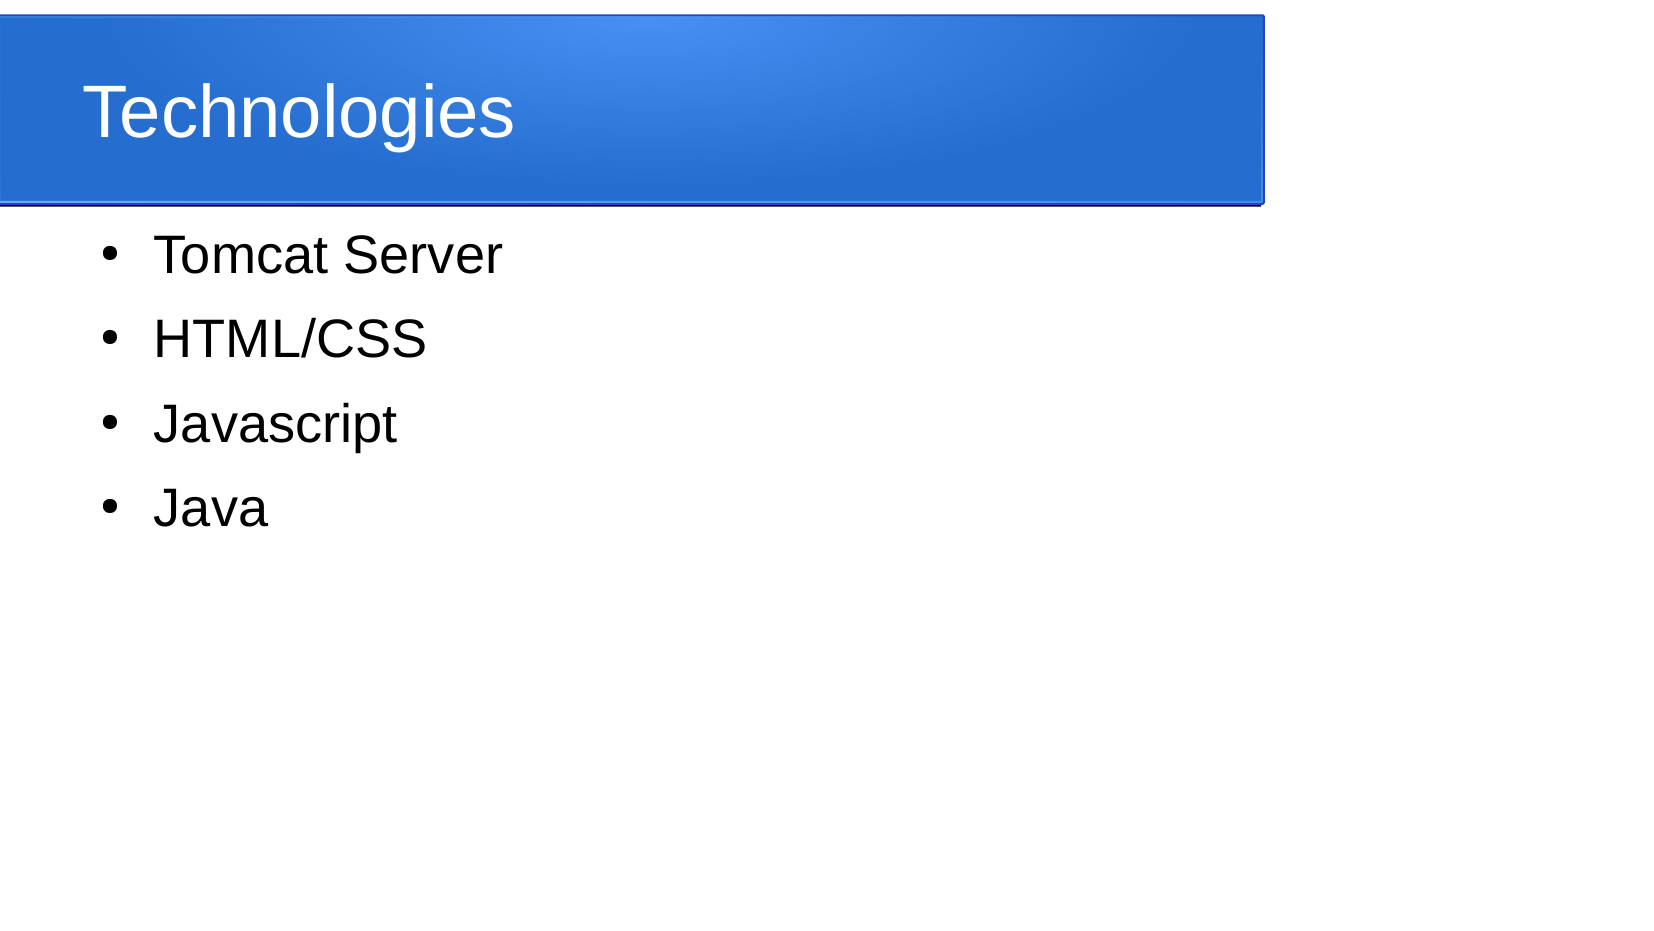

# Technologies
Tomcat Server
HTML/CSS
Javascript
Java